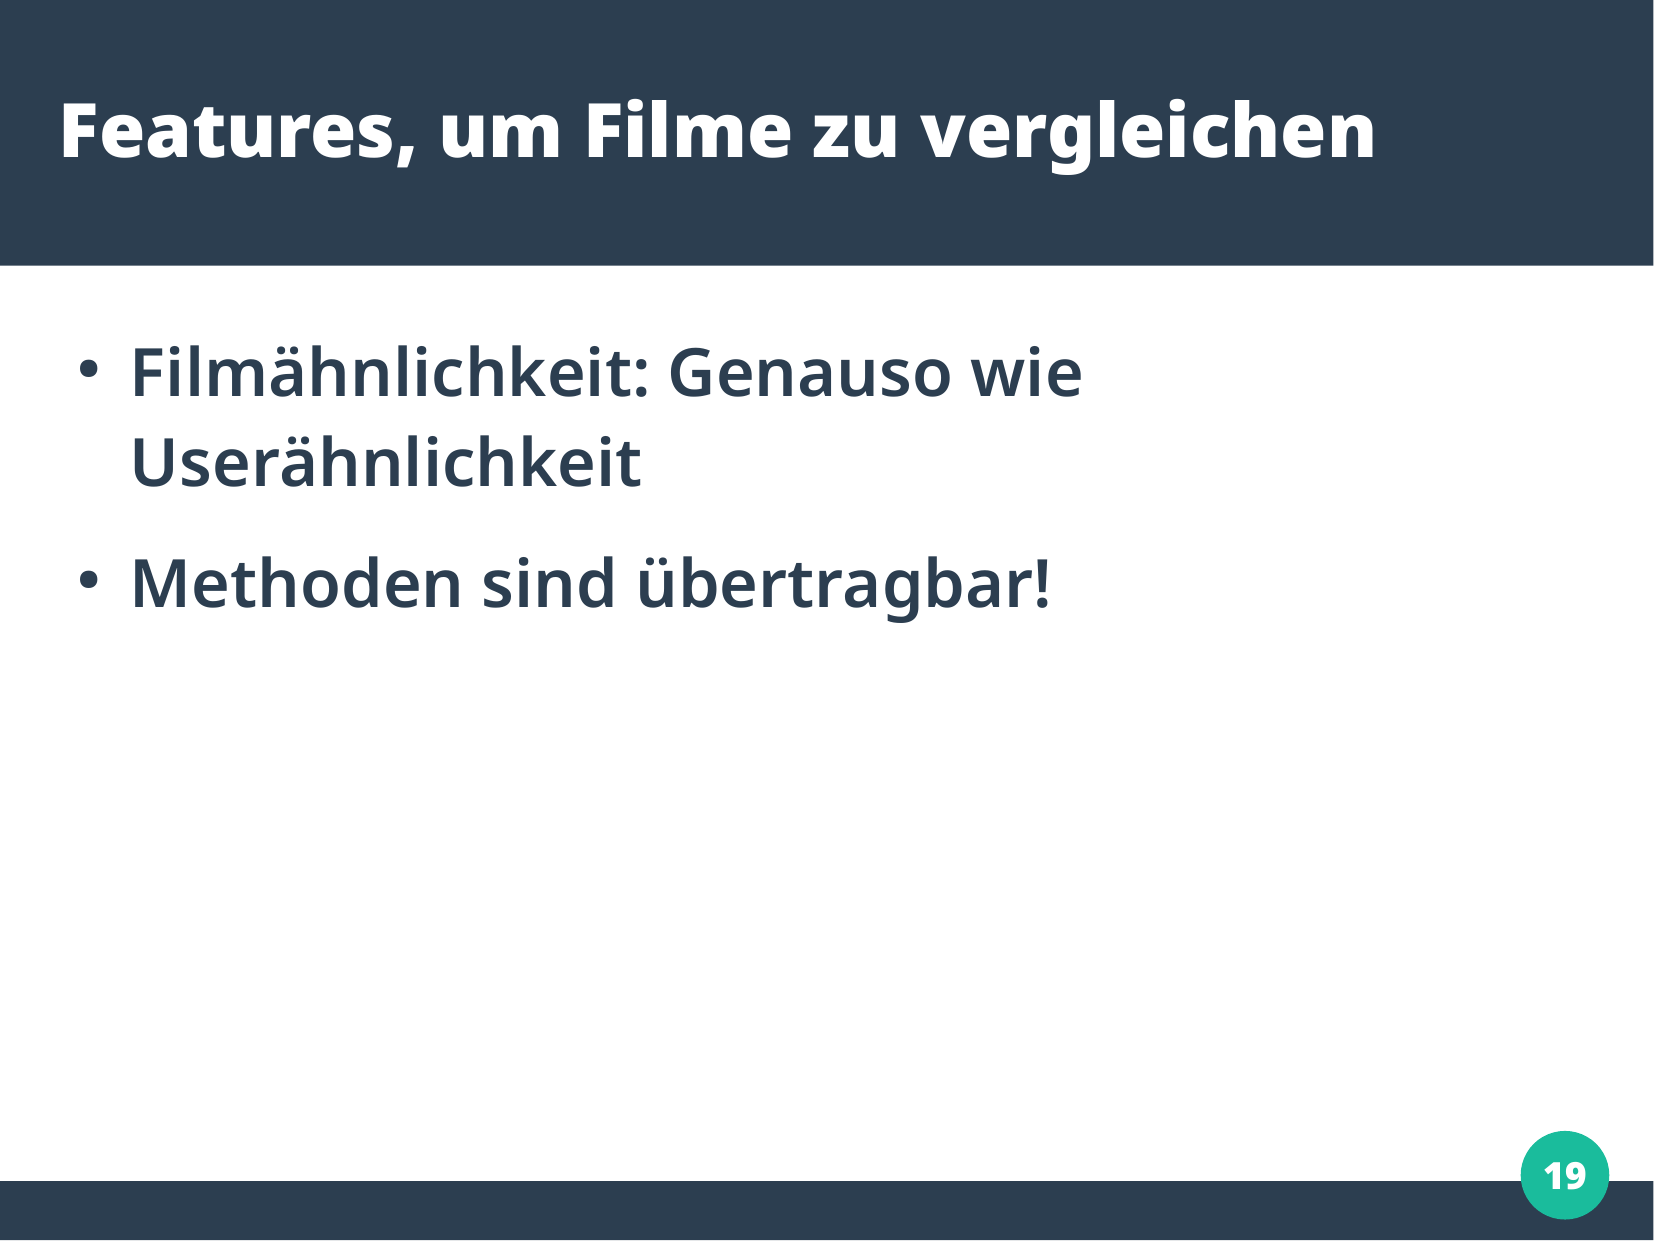

# Features, um Filme zu vergleichen
Filmähnlichkeit: Genauso wie Userähnlichkeit
Methoden sind übertragbar!
19